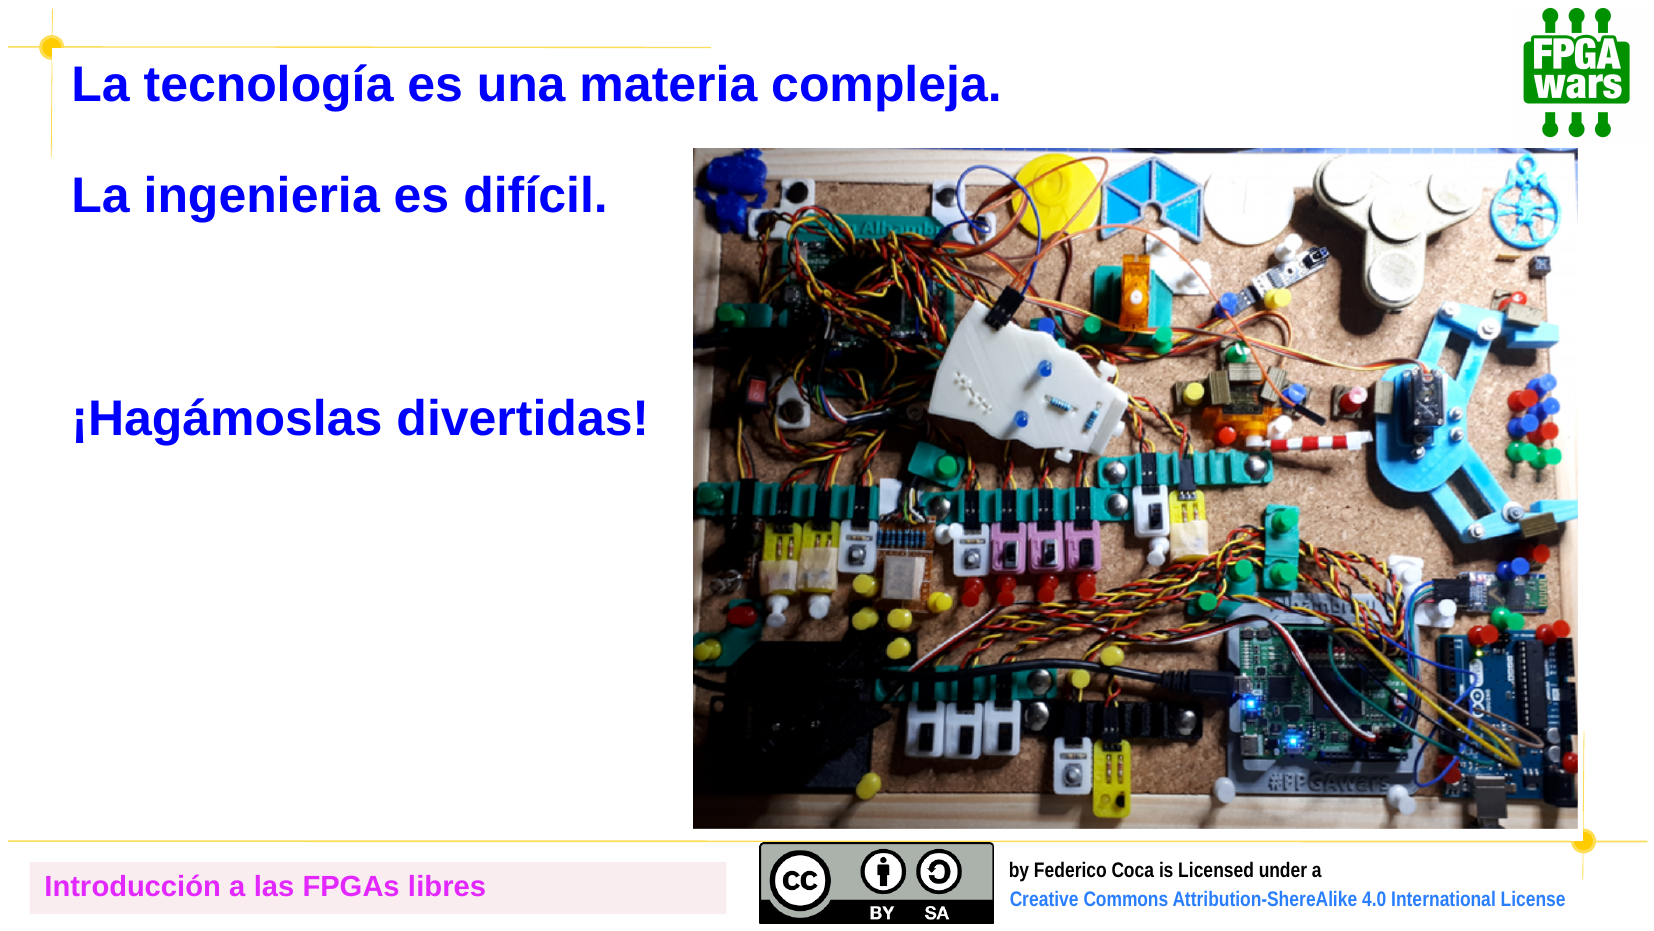

La tecnología es una materia compleja.
La ingenieria es difícil.
¡Hagámoslas divertidas!
Introducción a las FPGAs libres